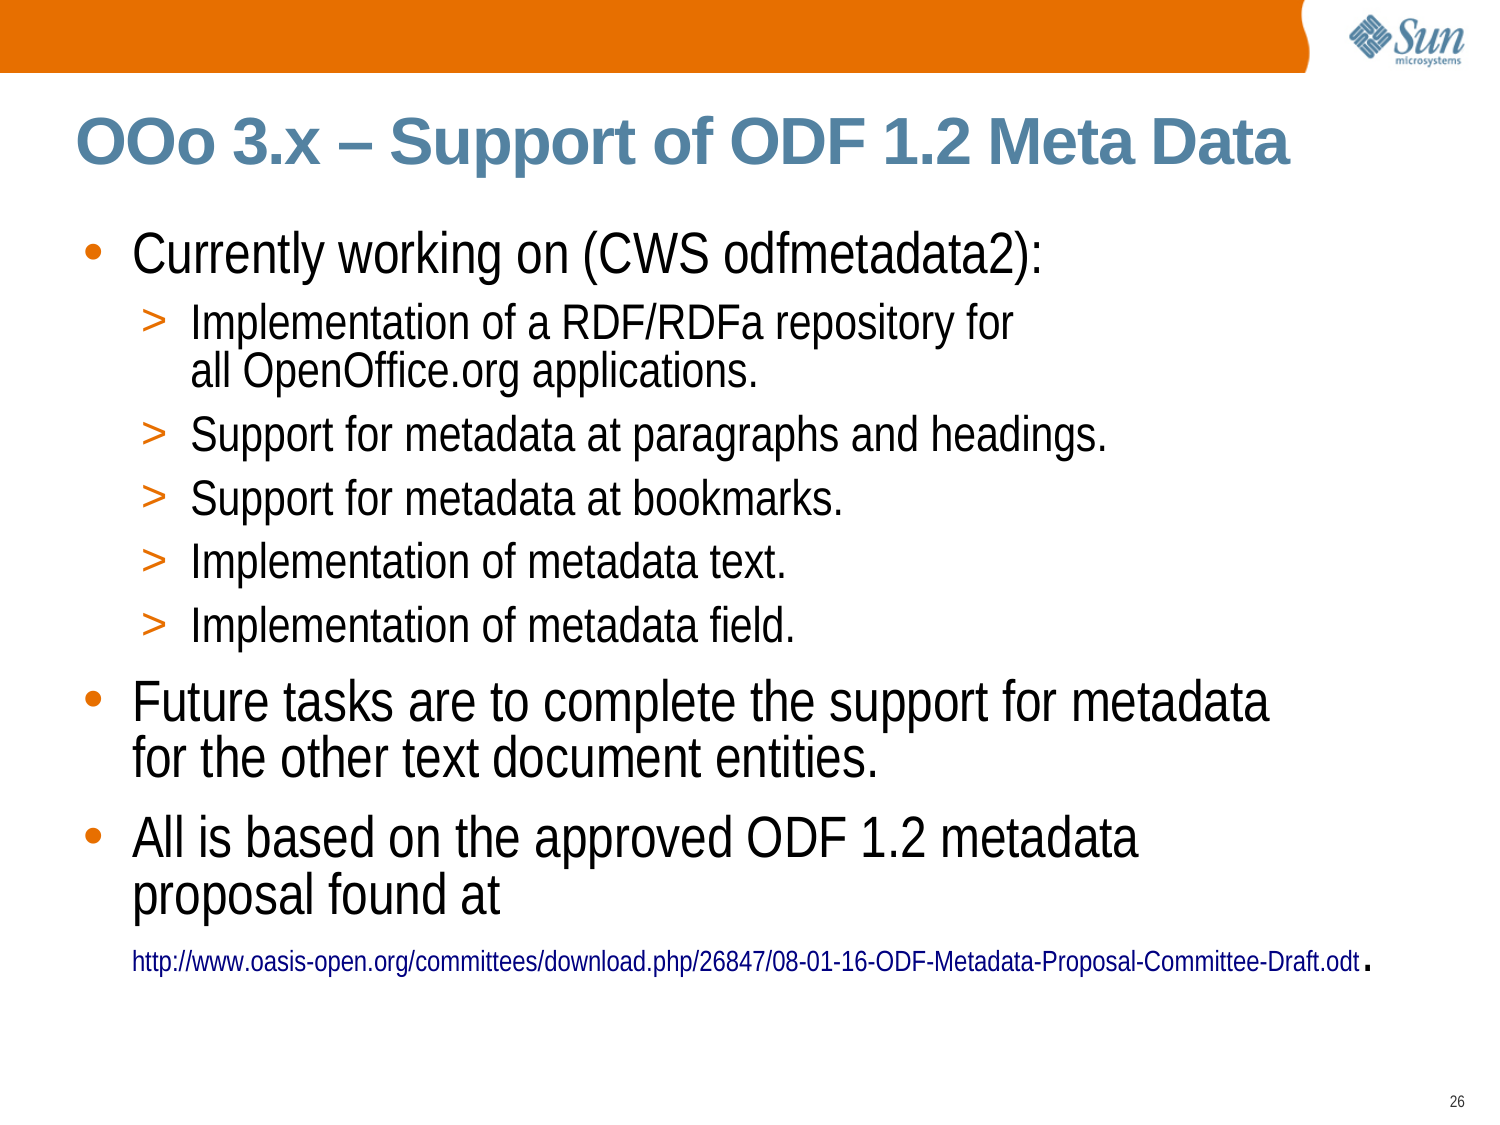

# OOo 3.x – Support of ODF 1.2 Meta Data
Currently working on (CWS odfmetadata2):
Implementation of a RDF/RDFa repository for
all OpenOffice.org applications.
Support for metadata at paragraphs and headings.
Support for metadata at bookmarks.
Implementation of metadata text.
Implementation of metadata field.
Future tasks are to complete the support for metadata
for the other text document entities.
All is based on the approved ODF 1.2 metadata
proposal found at http://www.oasis-open.org/committees/download.php/26847/08-01-16-ODF-Metadata-Proposal-Committee-Draft.odt.